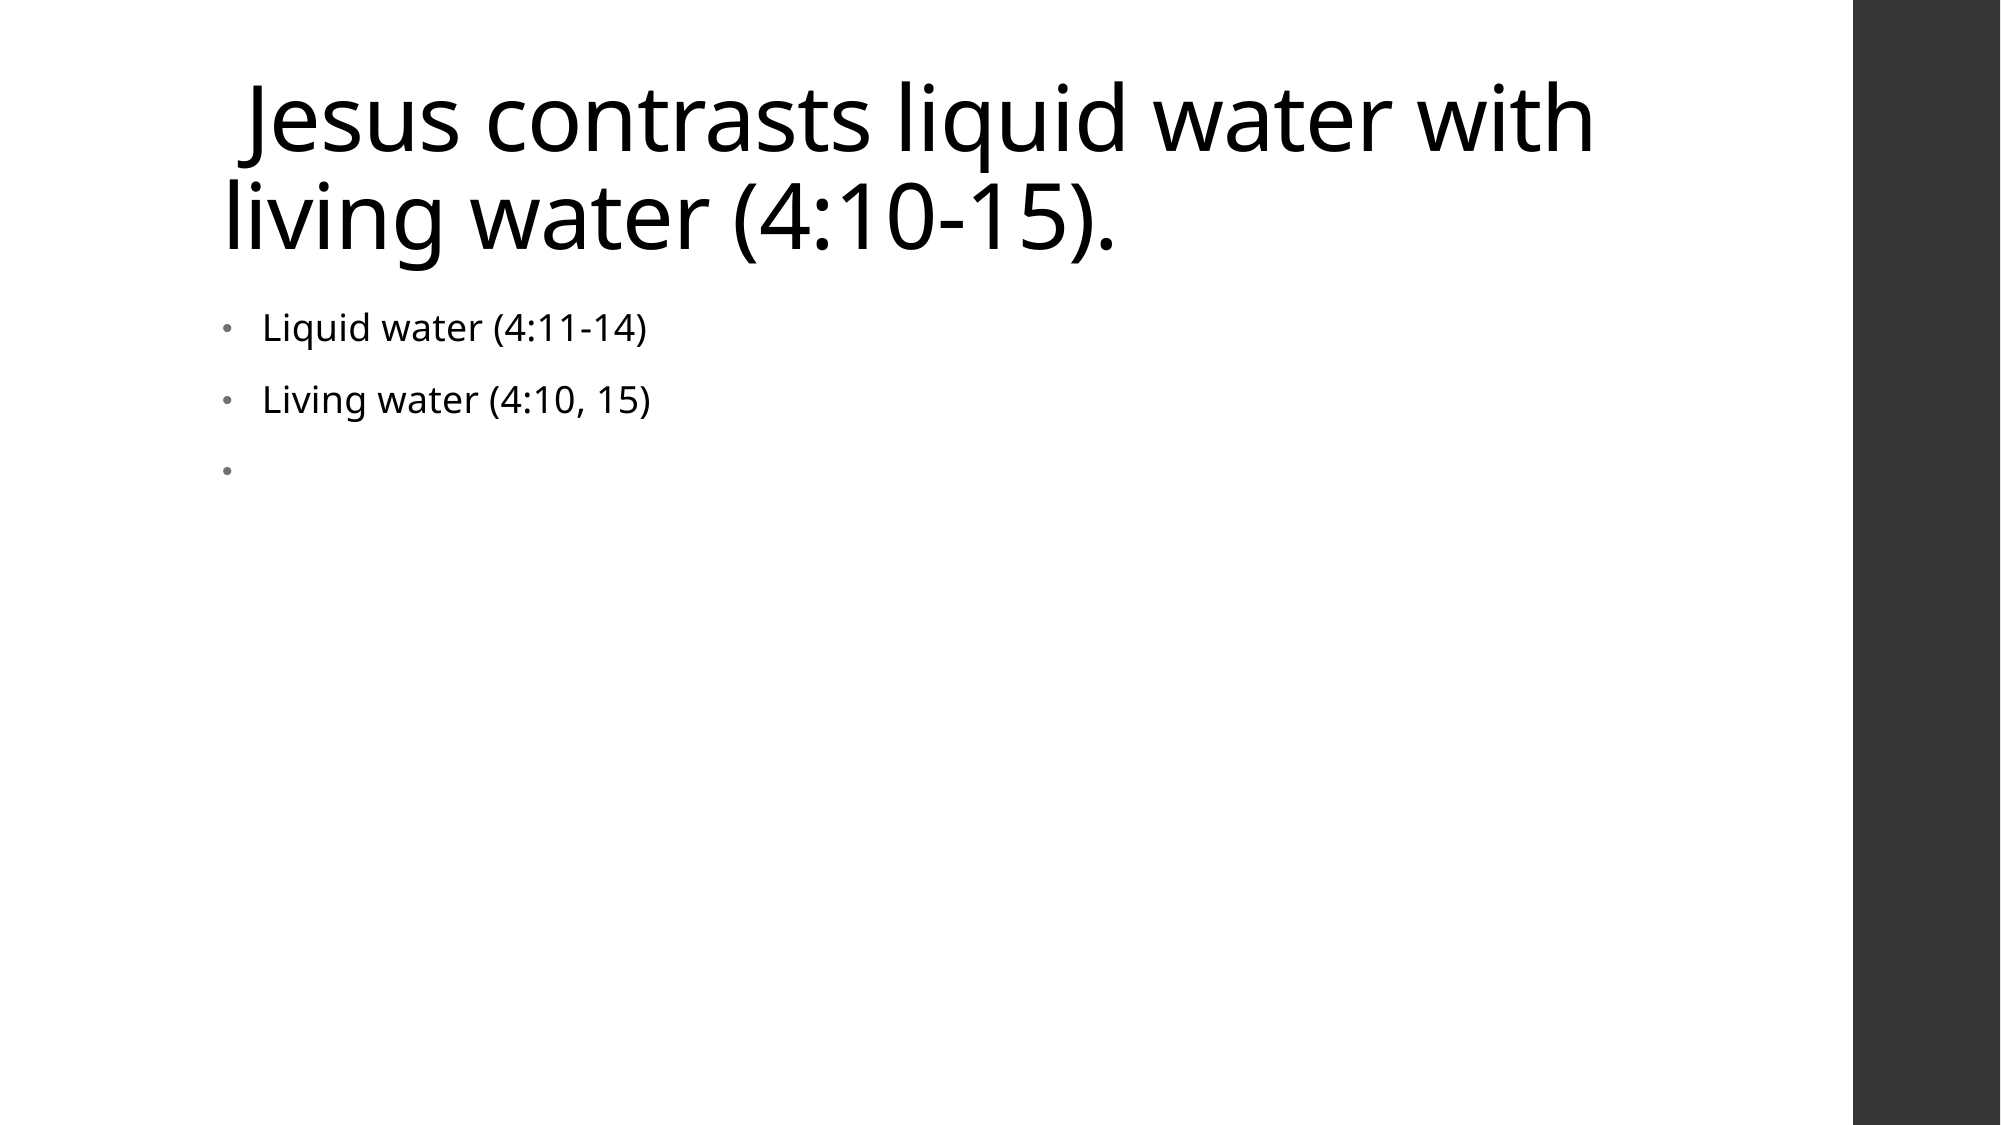

# Jesus contrasts liquid water with living water (4:10-15).
 Liquid water (4:11-14)
 Living water (4:10, 15)